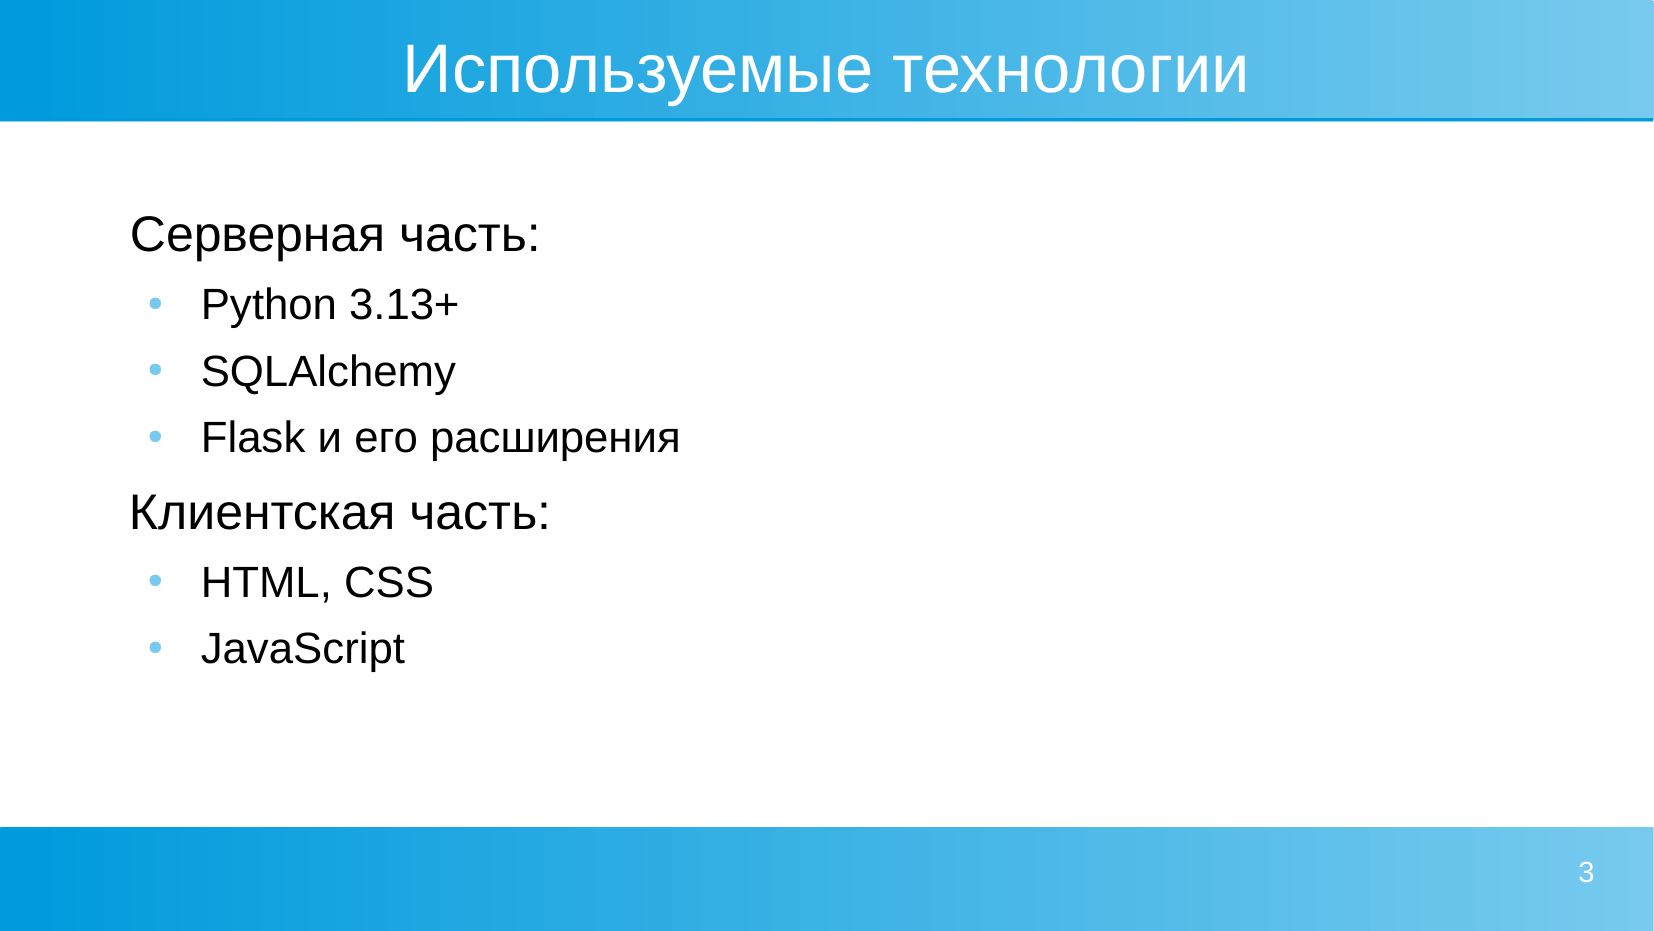

# Используемые технологии
Серверная часть:
Python 3.13+
SQLAlchemy
Flask и его расширения
 Клиентская часть:
HTML, CSS
JavaScript
3